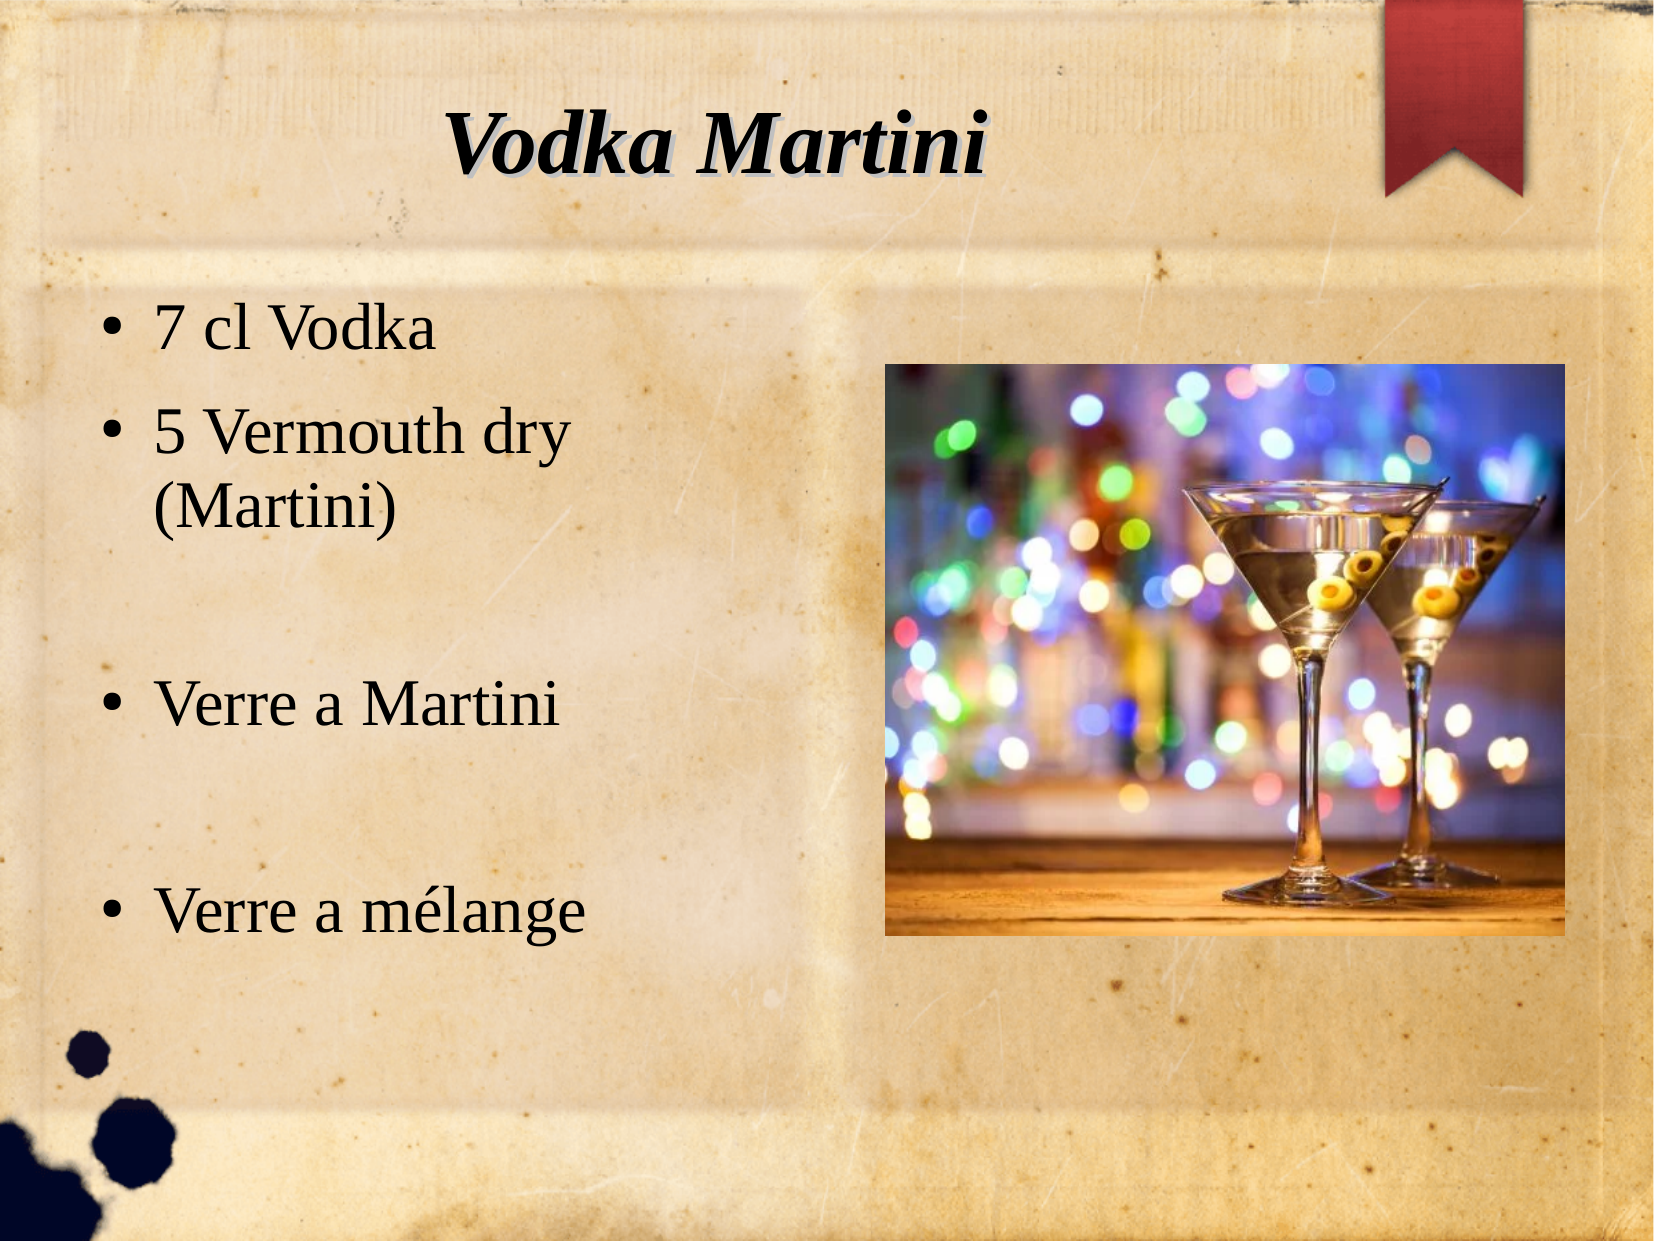

# Vodka Martini
7 cl Vodka
5 Vermouth dry (Martini)
Verre a Martini
Verre a mélange